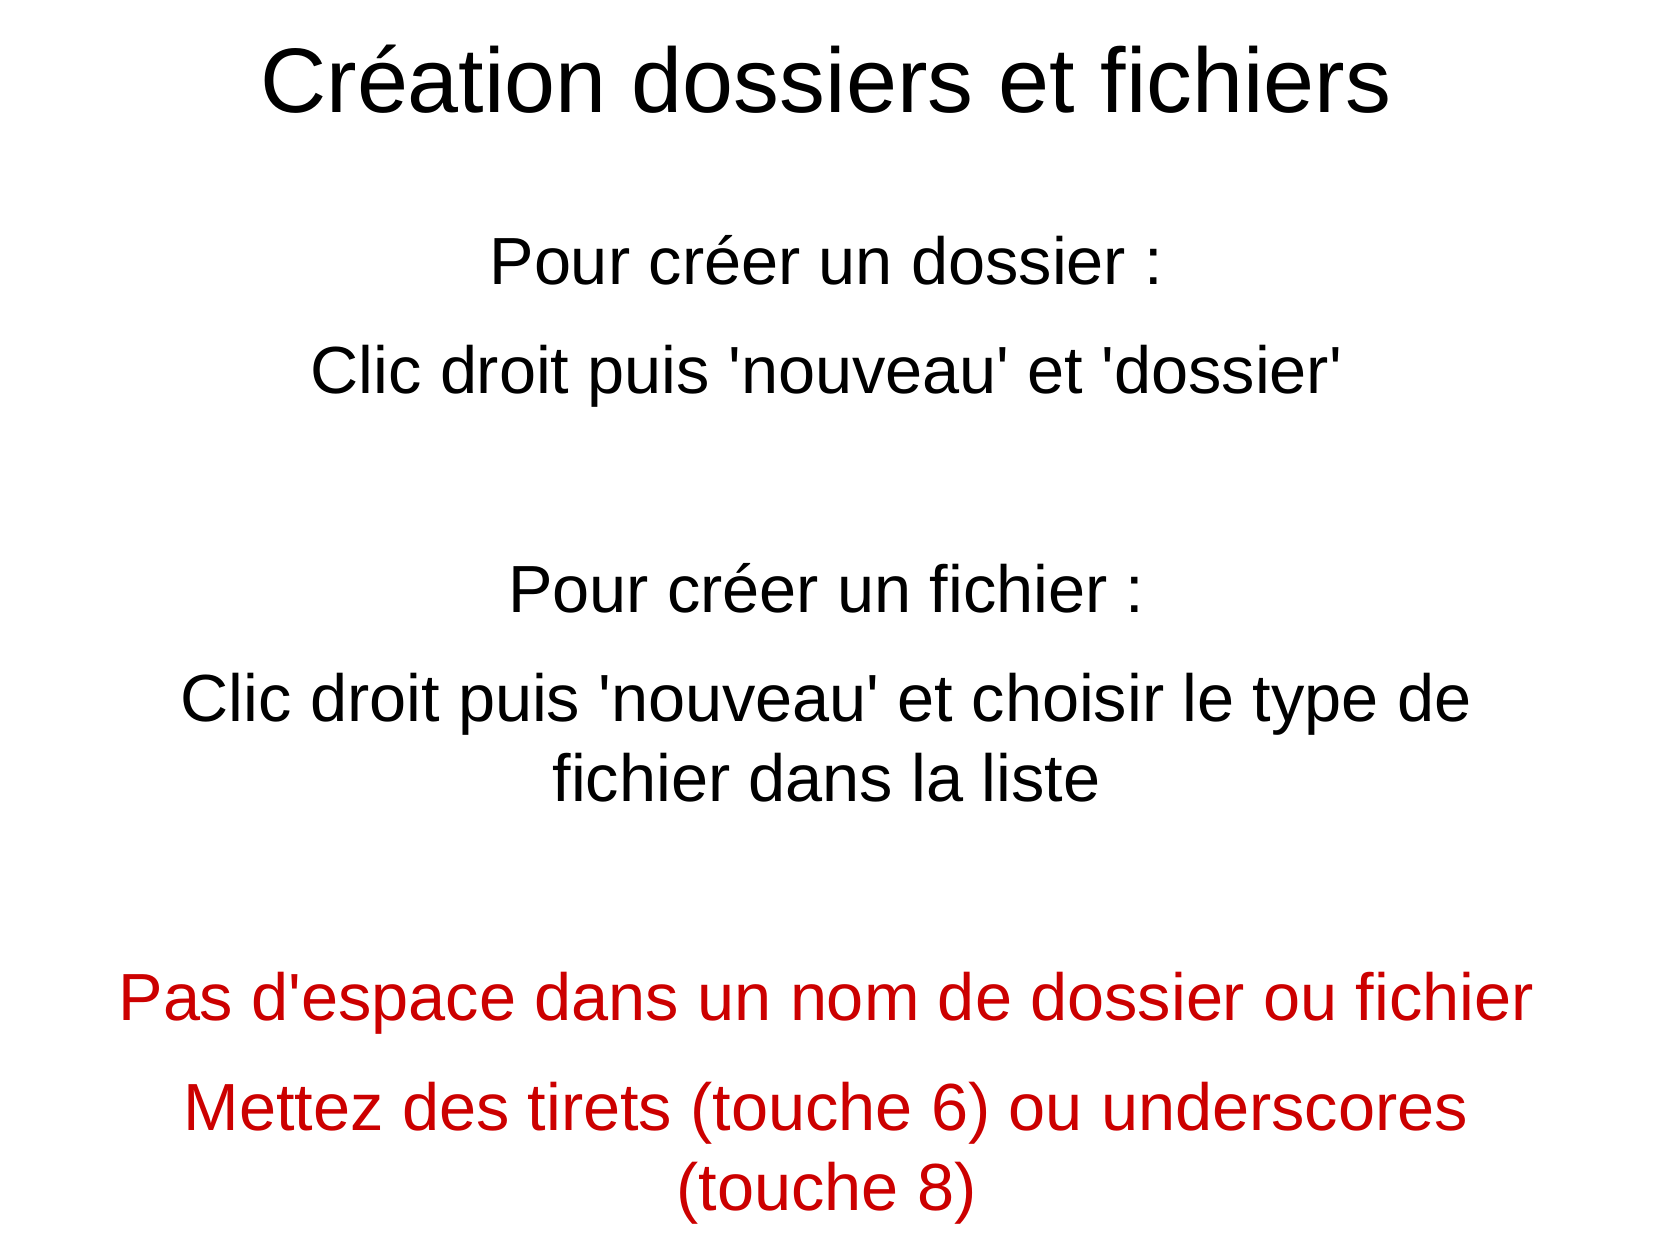

# Création dossiers et fichiers
Pour créer un dossier :
Clic droit puis 'nouveau' et 'dossier'
Pour créer un fichier :
Clic droit puis 'nouveau' et choisir le type de fichier dans la liste
Pas d'espace dans un nom de dossier ou fichier
Mettez des tirets (touche 6) ou underscores (touche 8)